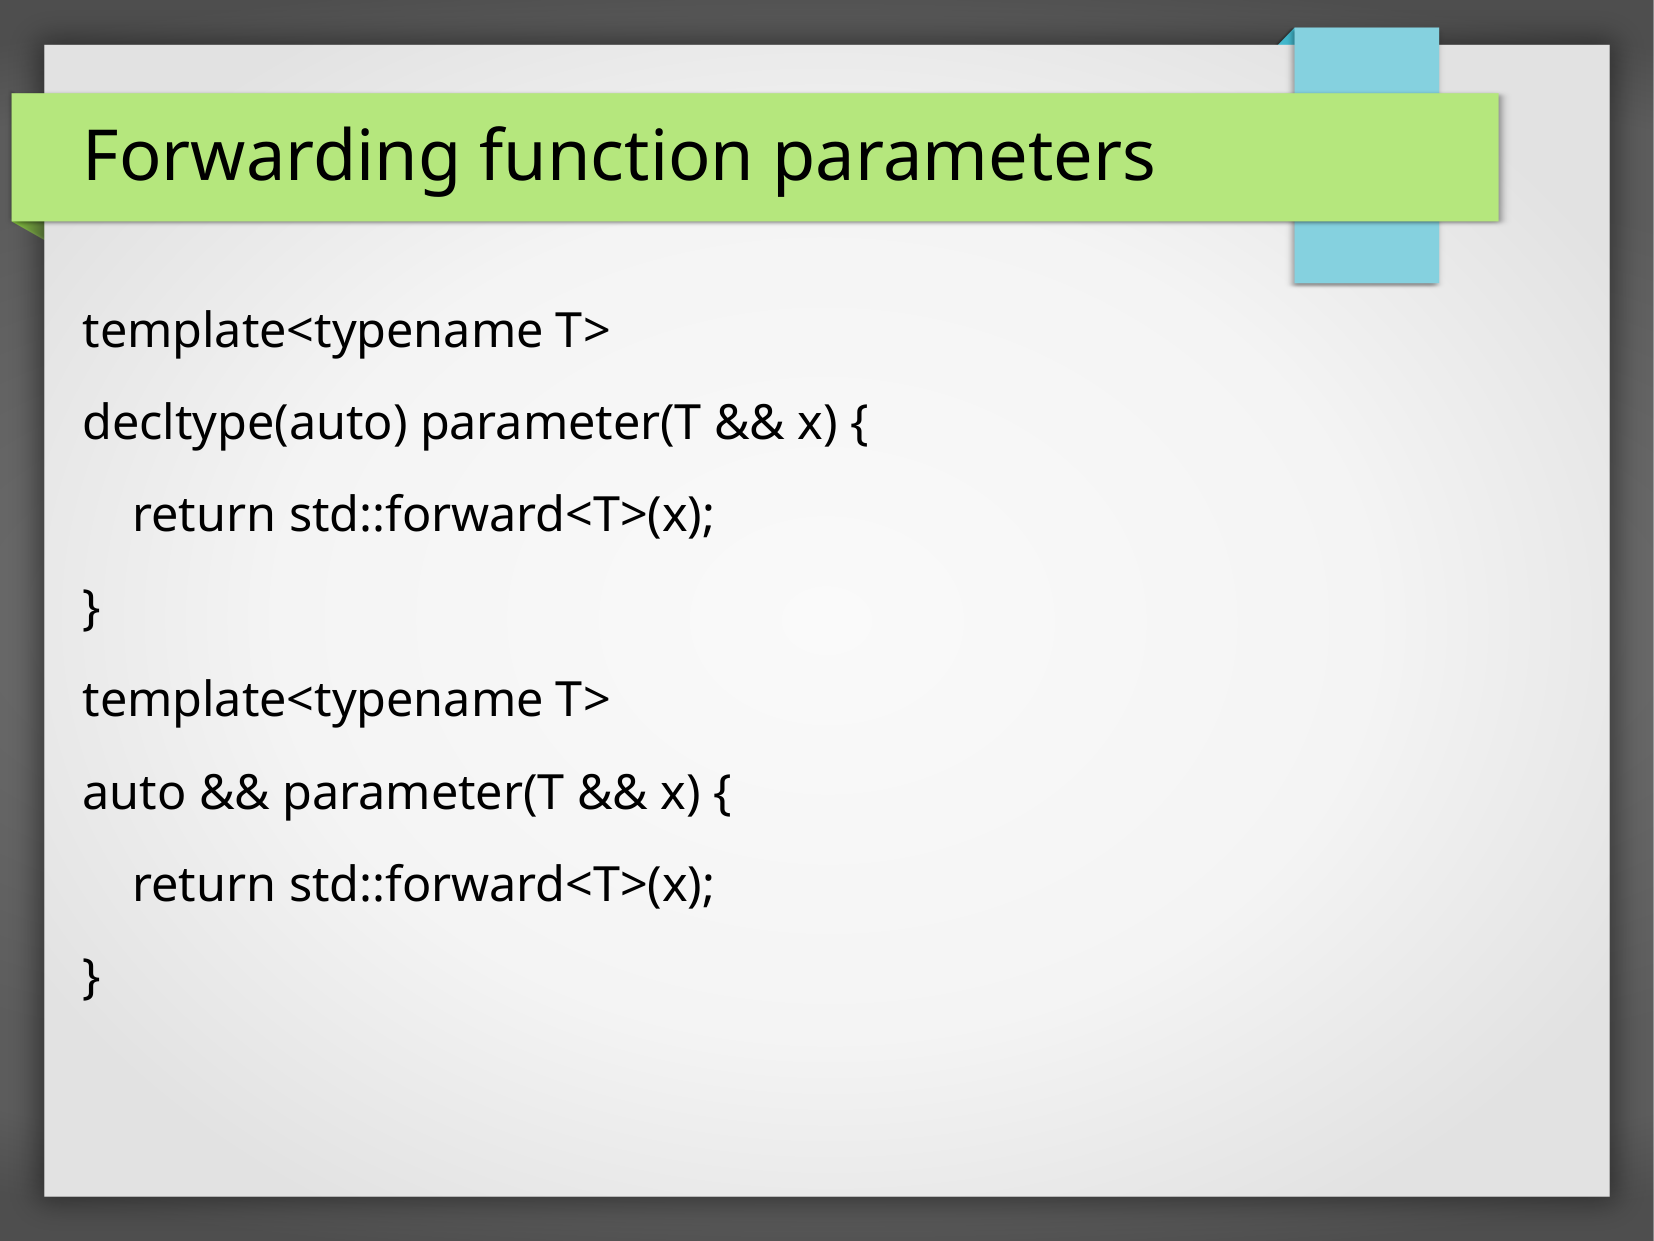

# Forwarding function parameters
template<typename T>
decltype(auto) parameter(T && x) {
 return std::forward<T>(x);
}
template<typename T>
auto && parameter(T && x) {
 return std::forward<T>(x);
}